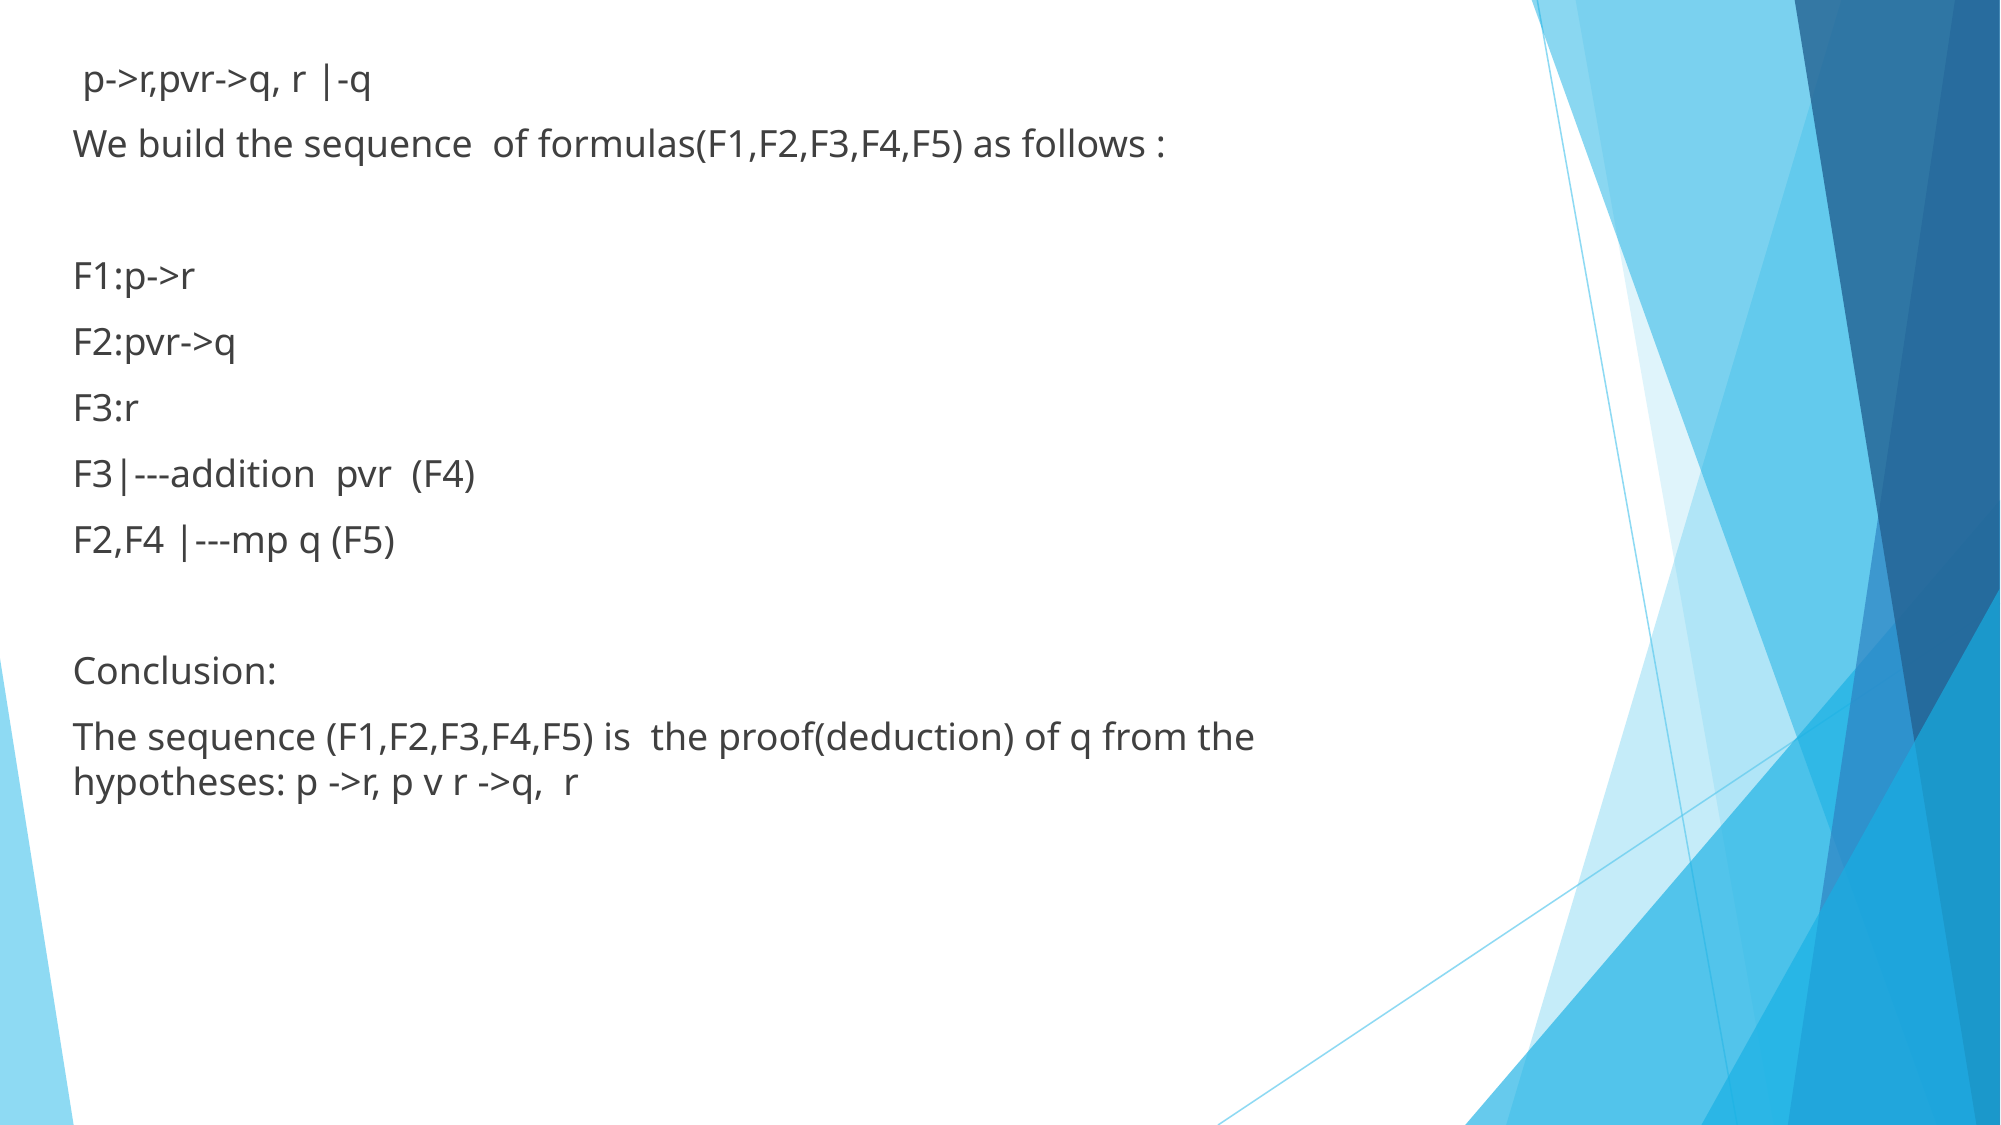

# p->r,pvr->q, r |-q
We build the sequence of formulas(F1,F2,F3,F4,F5) as follows :
F1:p->r
F2:pvr->q
F3:r
F3|---addition pvr (F4)
F2,F4 |---mp q (F5)
Conclusion:
The sequence (F1,F2,F3,F4,F5) is the proof(deduction) of q from the hypotheses: p ->r, p v r ->q, r